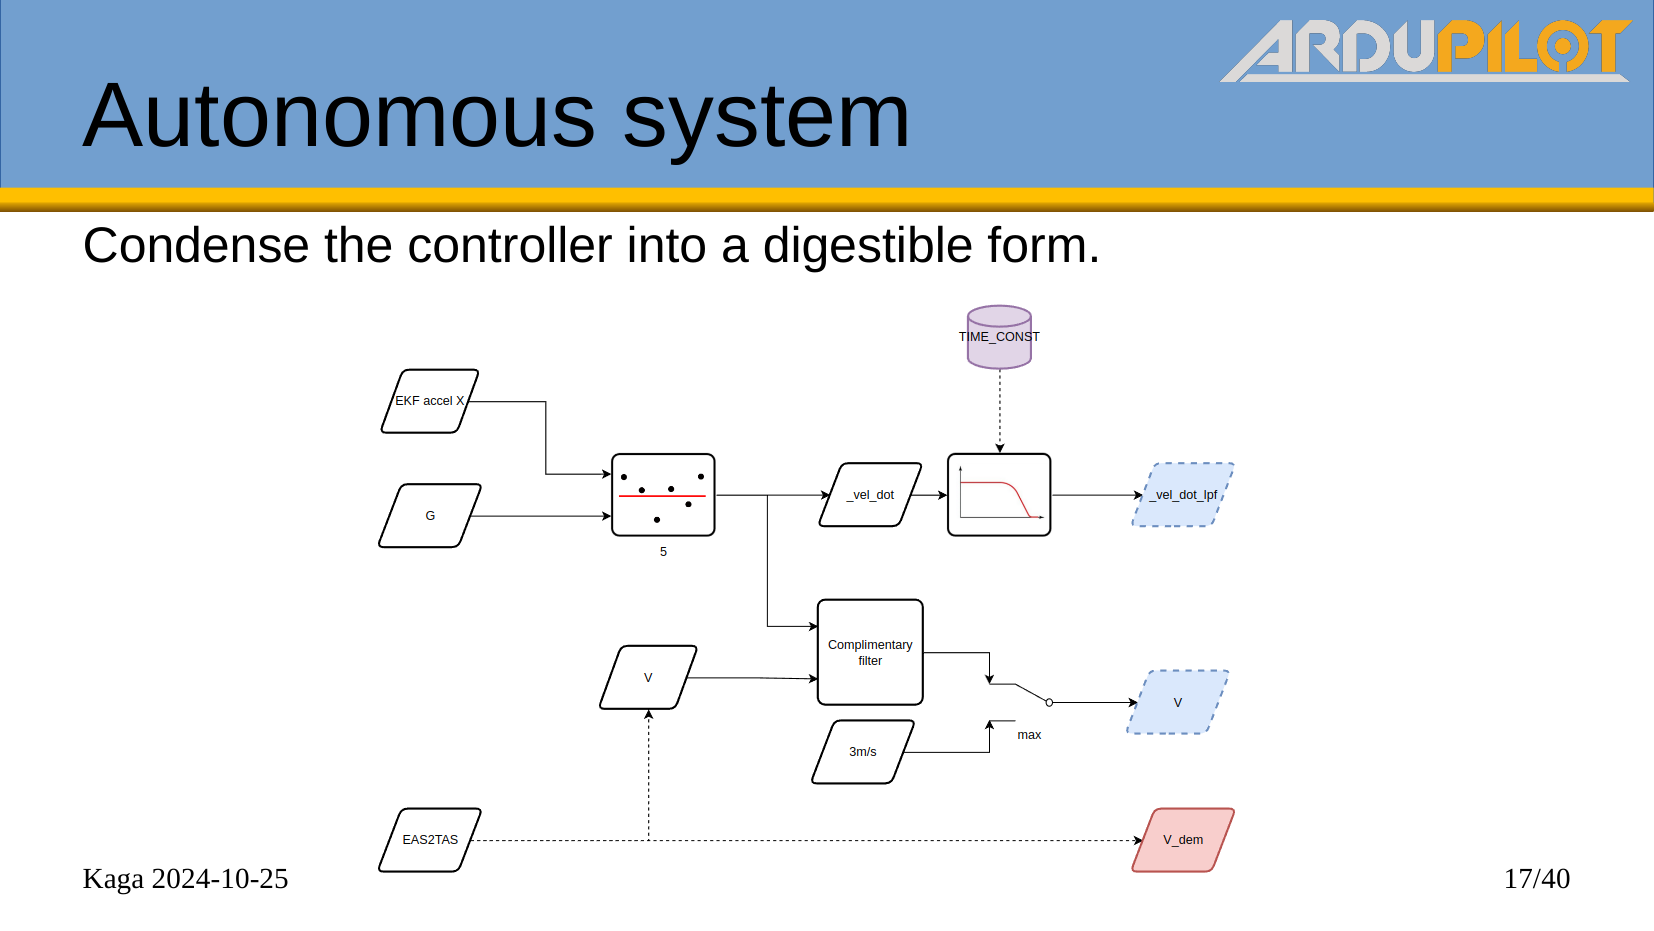

# Autonomous system
Condense the controller into a digestible form.
Kaga 2024-10-25
George Zogopoulos
17